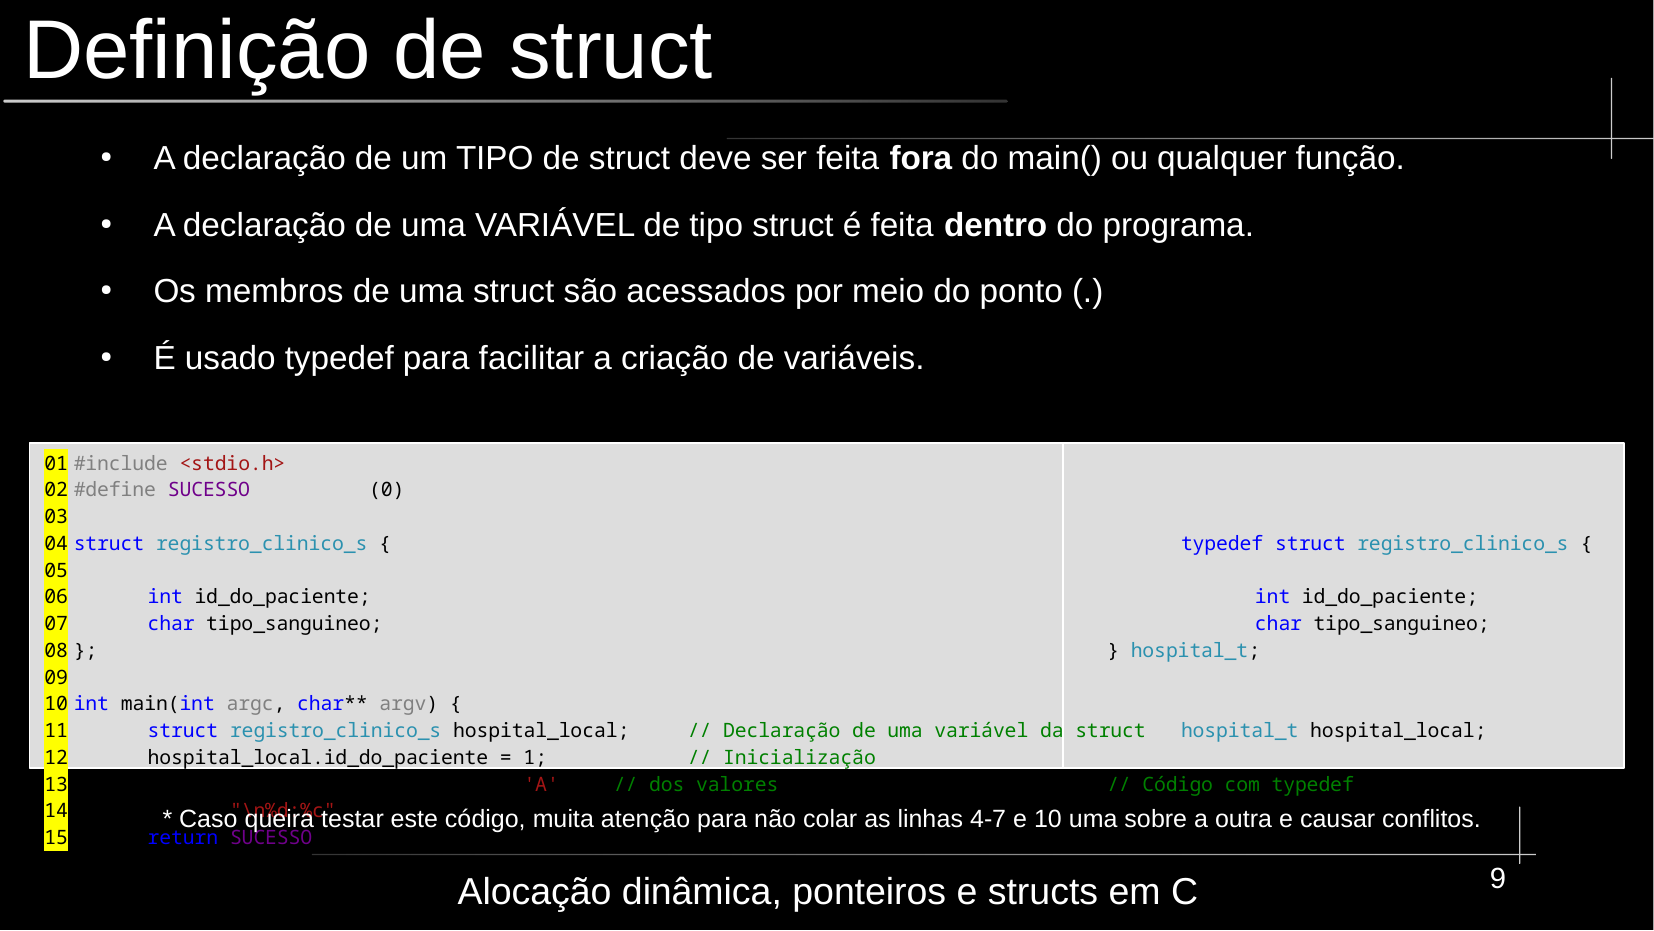

# Definição de struct
A declaração de um TIPO de struct deve ser feita fora do main() ou qualquer função.
A declaração de uma VARIÁVEL de tipo struct é feita dentro do programa.
Os membros de uma struct são acessados por meio do ponto (.)
É usado typedef para facilitar a criação de variáveis.
01
02
03
04
05
06
07
08
09
10
11
12
13
14
15
#include <stdio.h>
#define SUCESSO		(0)
struct registro_clinico_s {											typedef struct registro_clinico_s {
	int id_do_paciente;												int id_do_paciente;
	char tipo_sanguineo;												char tipo_sanguineo;
};														} hospital_t;
int main(int argc, char** argv) {
	struct registro_clinico_s hospital_local;	 // Declaração de uma variável da struct 	hospital_t hospital_local;
	hospital_local.id_do_paciente = 1;		 // Inicialização
	hospital_local.tipo_sanguineo = 'A';	 // dos valores					// Código com typedef
	printf("\n%d:%c", hospital_local.id_do_paciente, hospital_local.tipo_sanguineo);
	return SUCESSO;
}
1
2
3
4
5
6
7
8
9
1
* Caso queira testar este código, muita atenção para não colar as linhas 4-7 e 10 uma sobre a outra e causar conflitos.
9
Alocação dinâmica, ponteiros e structs em C